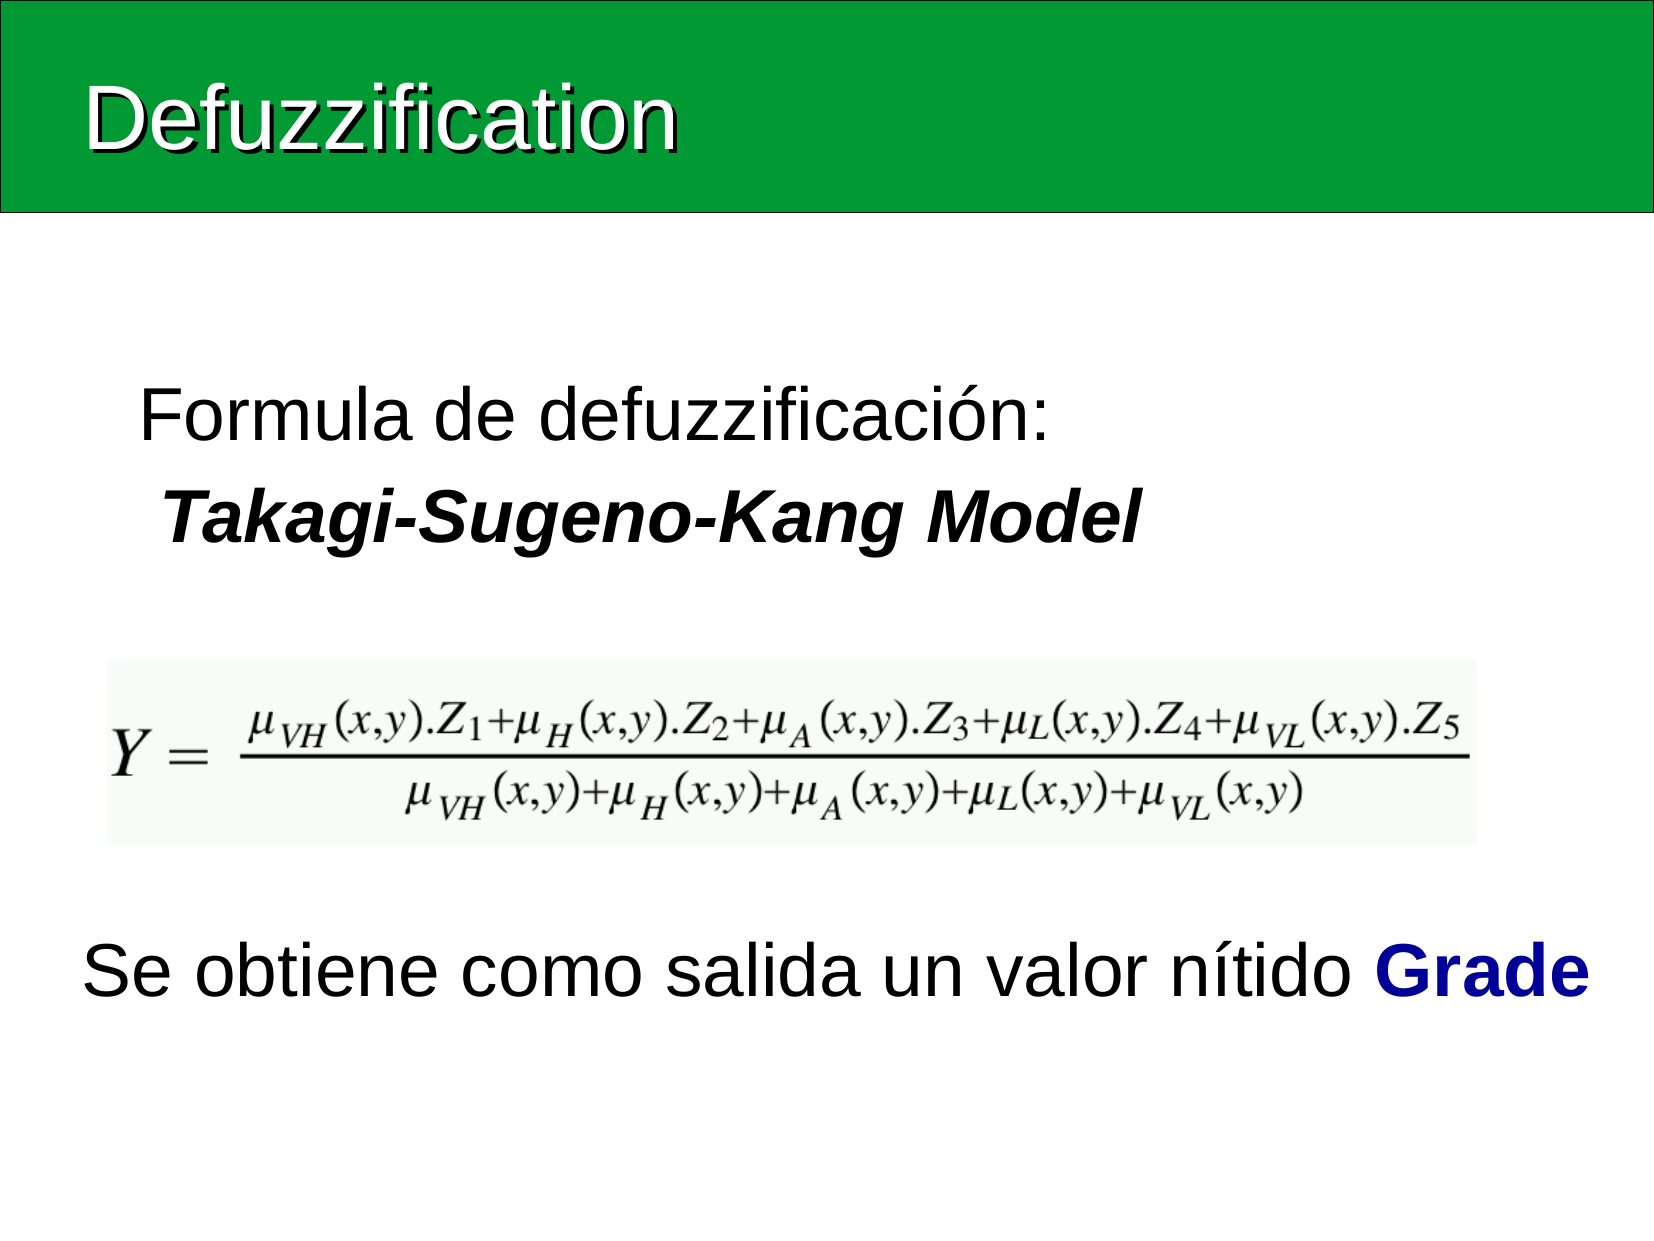

# Defuzzification
Formula de defuzzificación:
 Takagi-Sugeno-Kang Model
Se obtiene como salida un valor nítido Grade